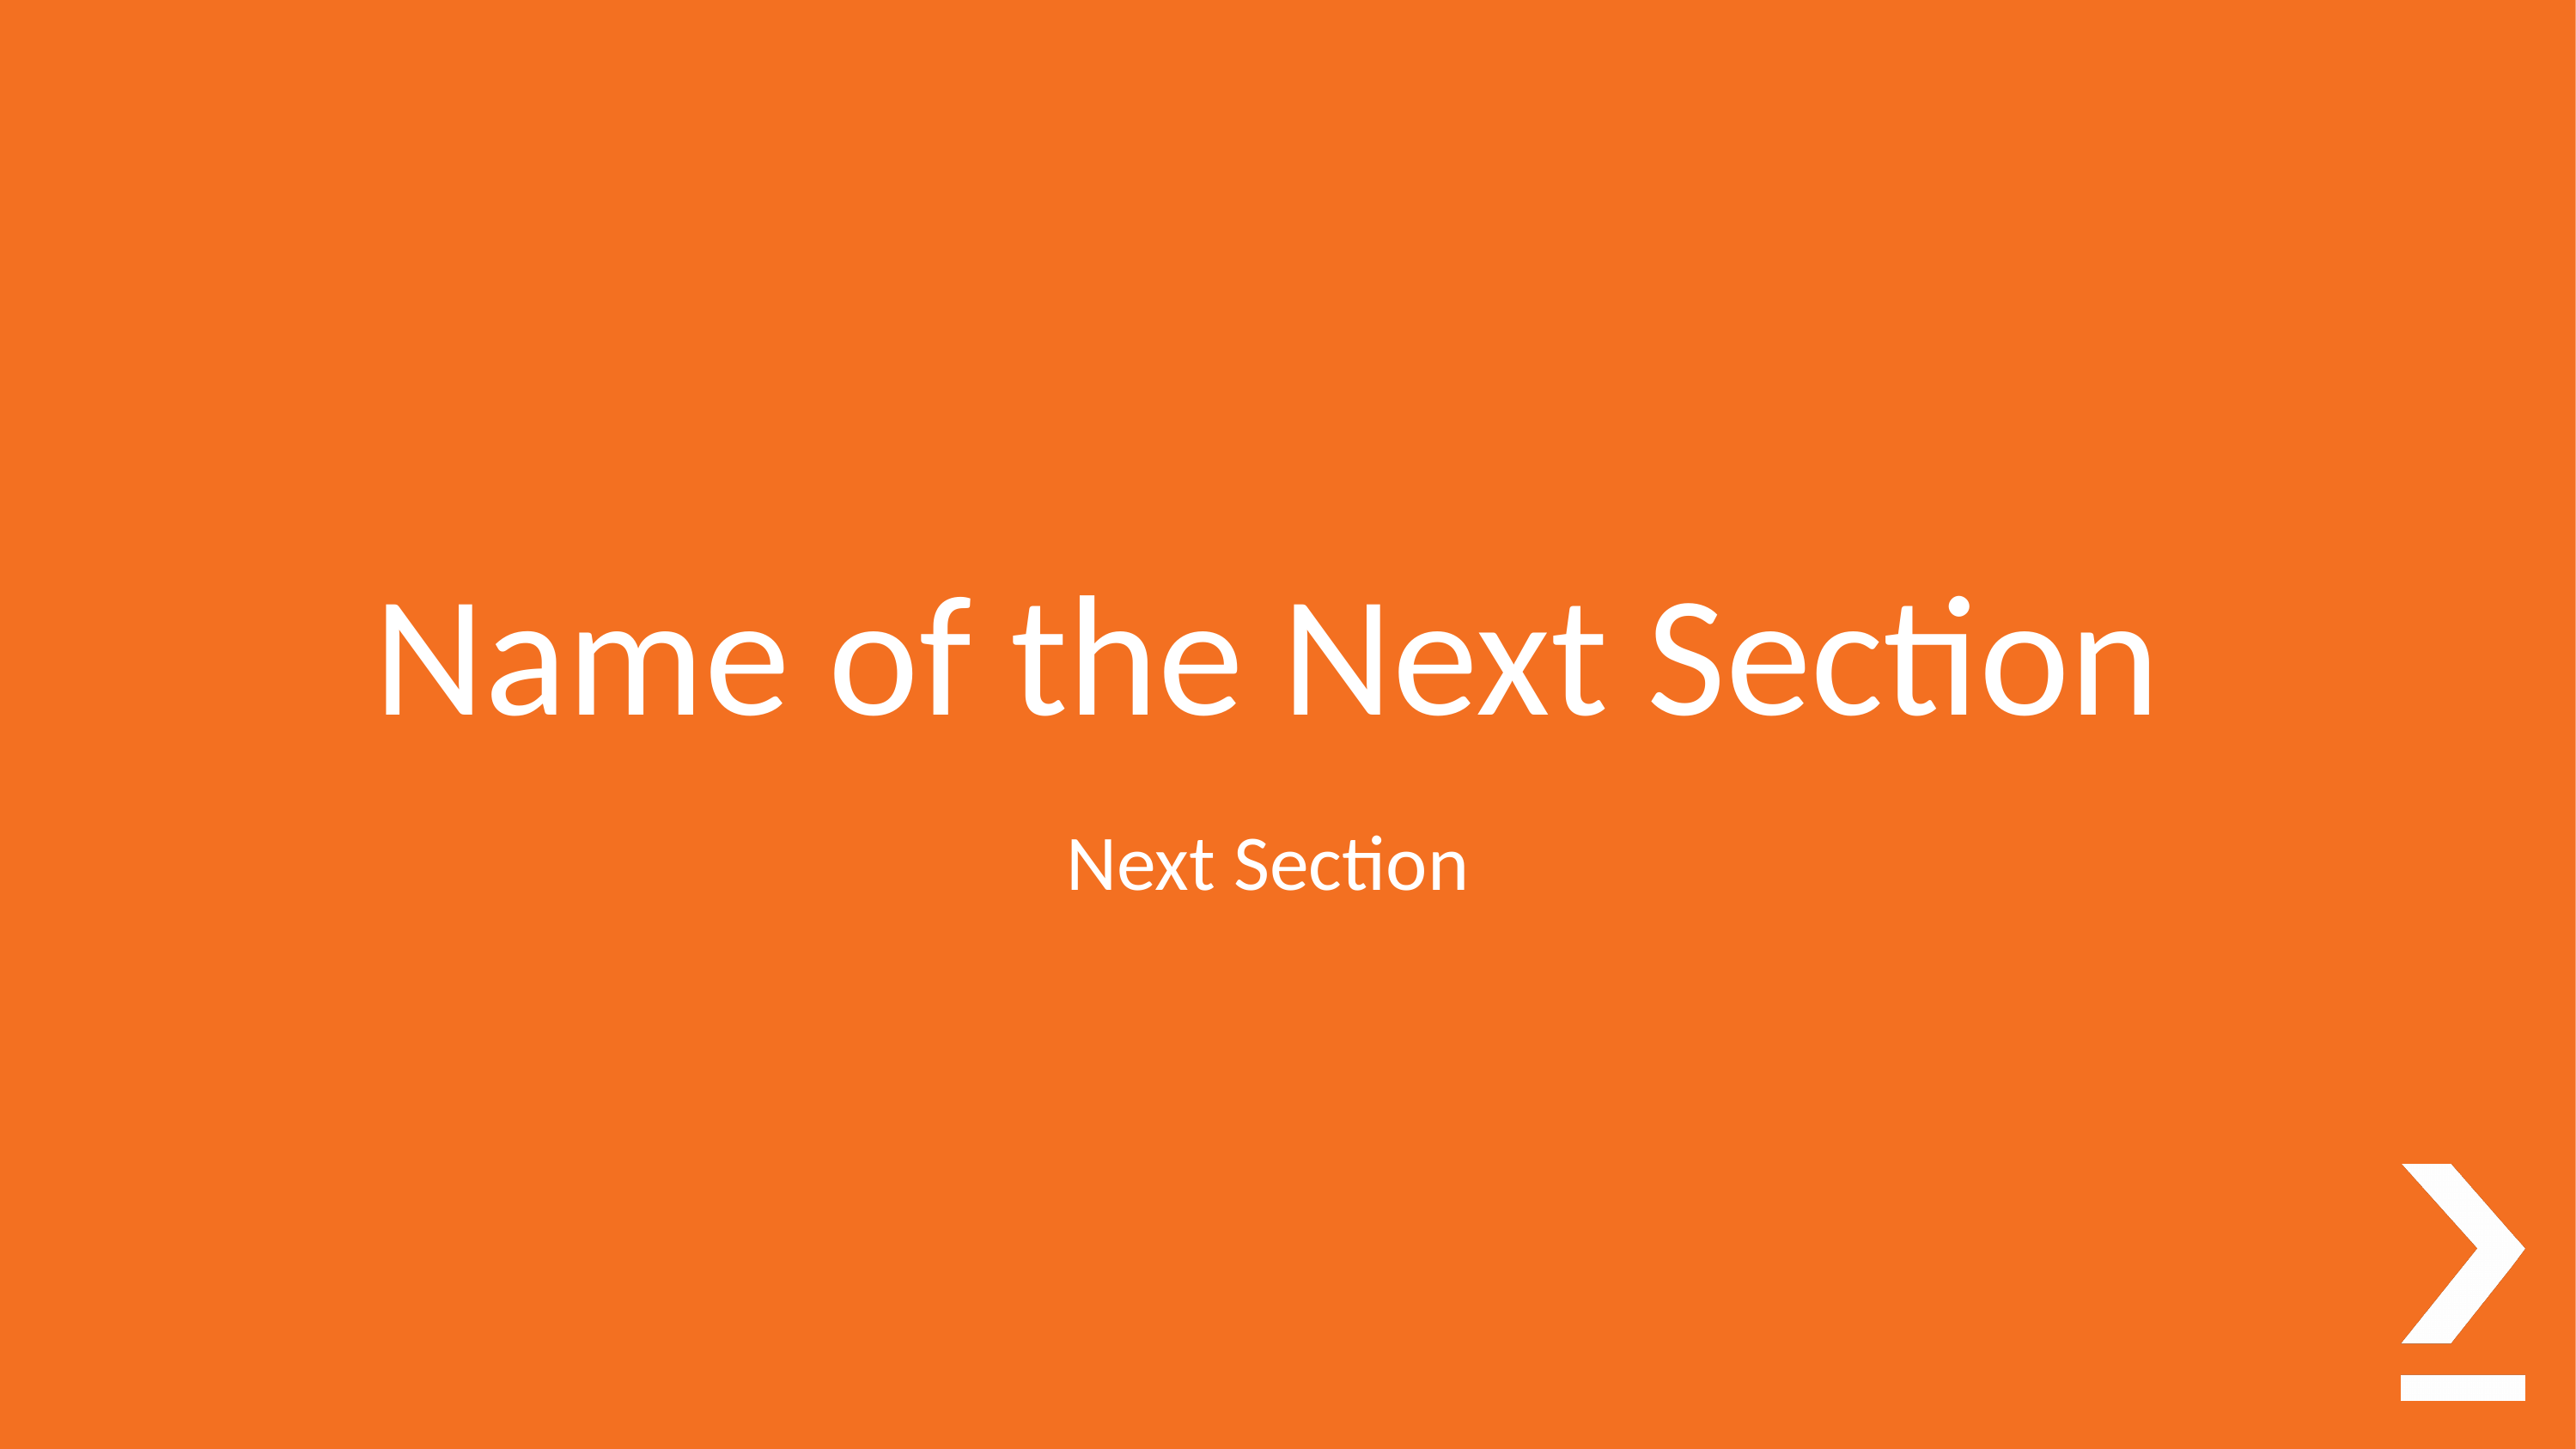

# Name of the Next Section
Next Section